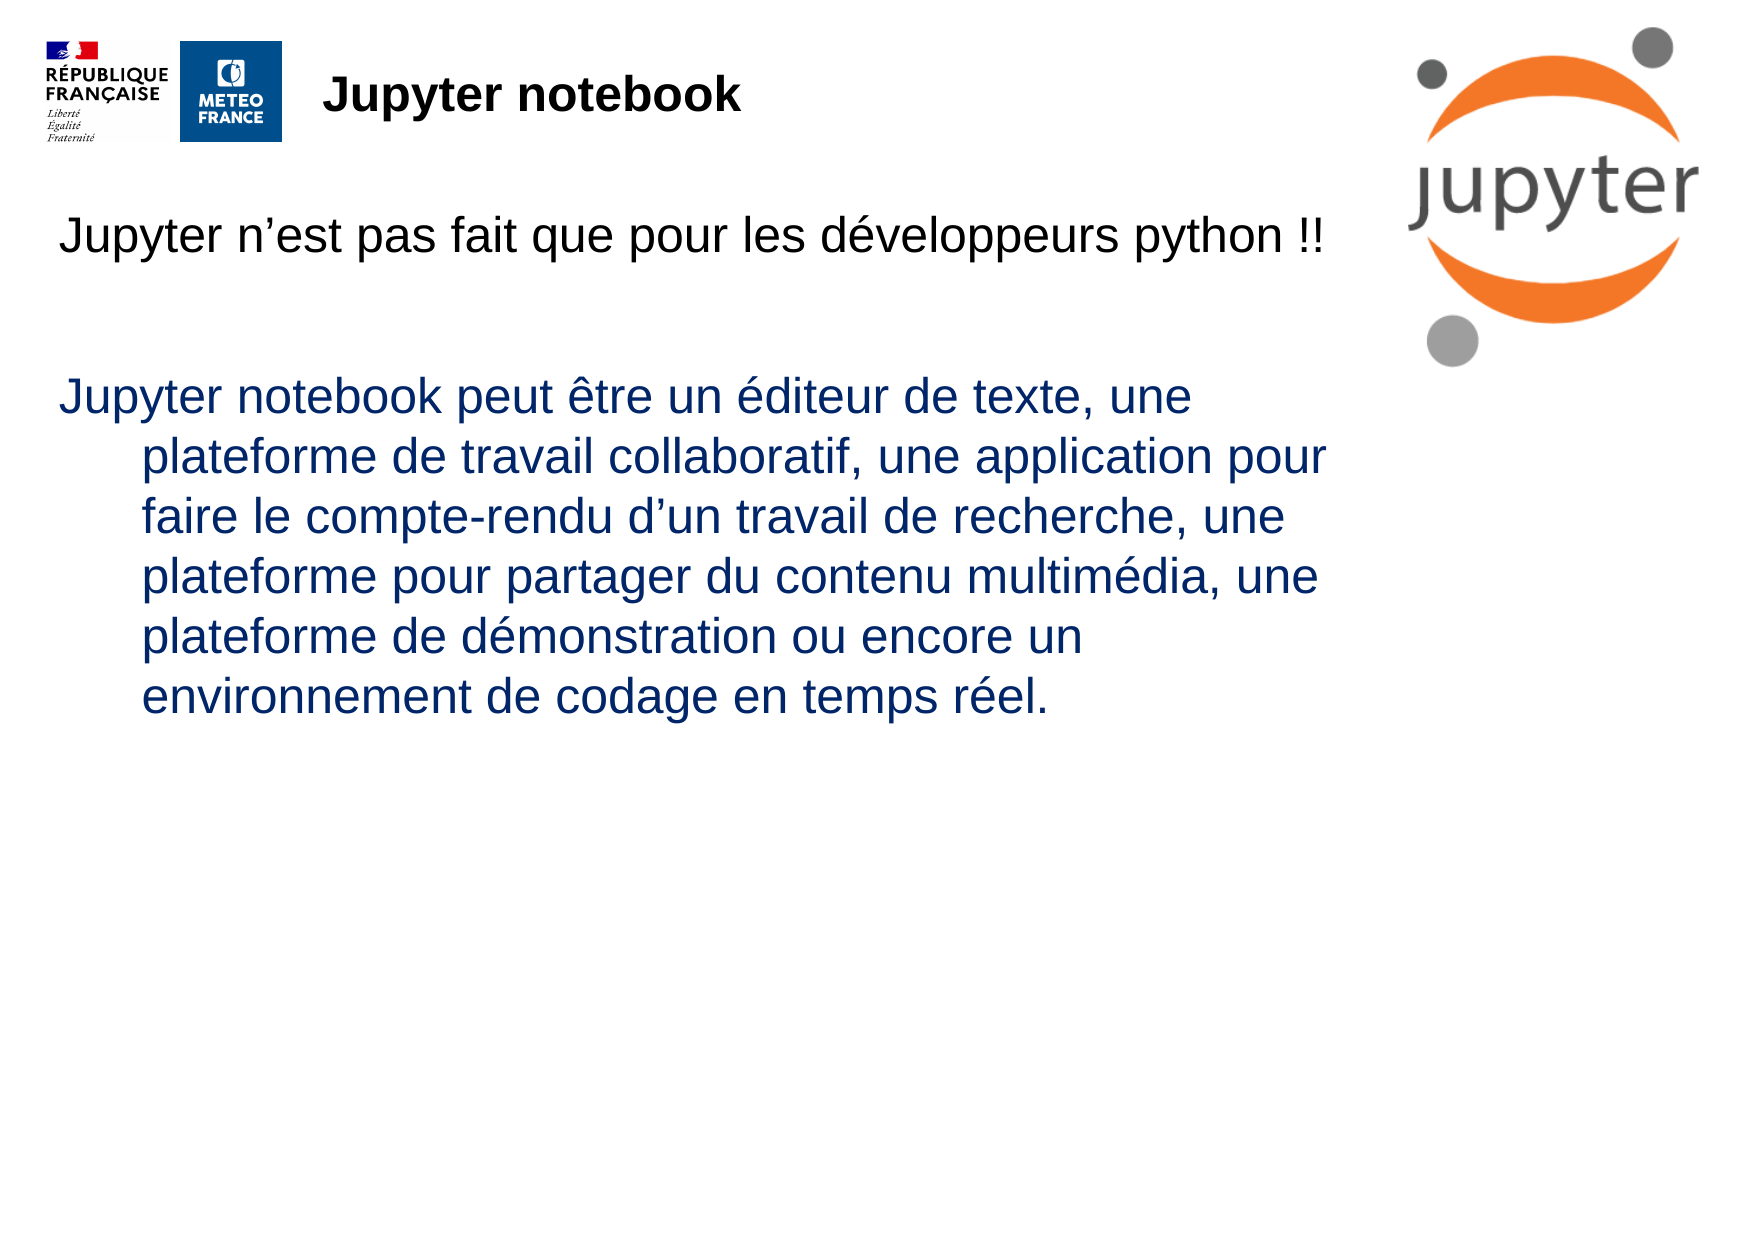

Jupyter notebook
Jupyter n’est pas fait que pour les développeurs python !!
Jupyter notebook peut être un éditeur de texte, une plateforme de travail collaboratif, une application pour faire le compte-rendu d’un travail de recherche, une plateforme pour partager du contenu multimédia, une plateforme de démonstration ou encore un environnement de codage en temps réel.